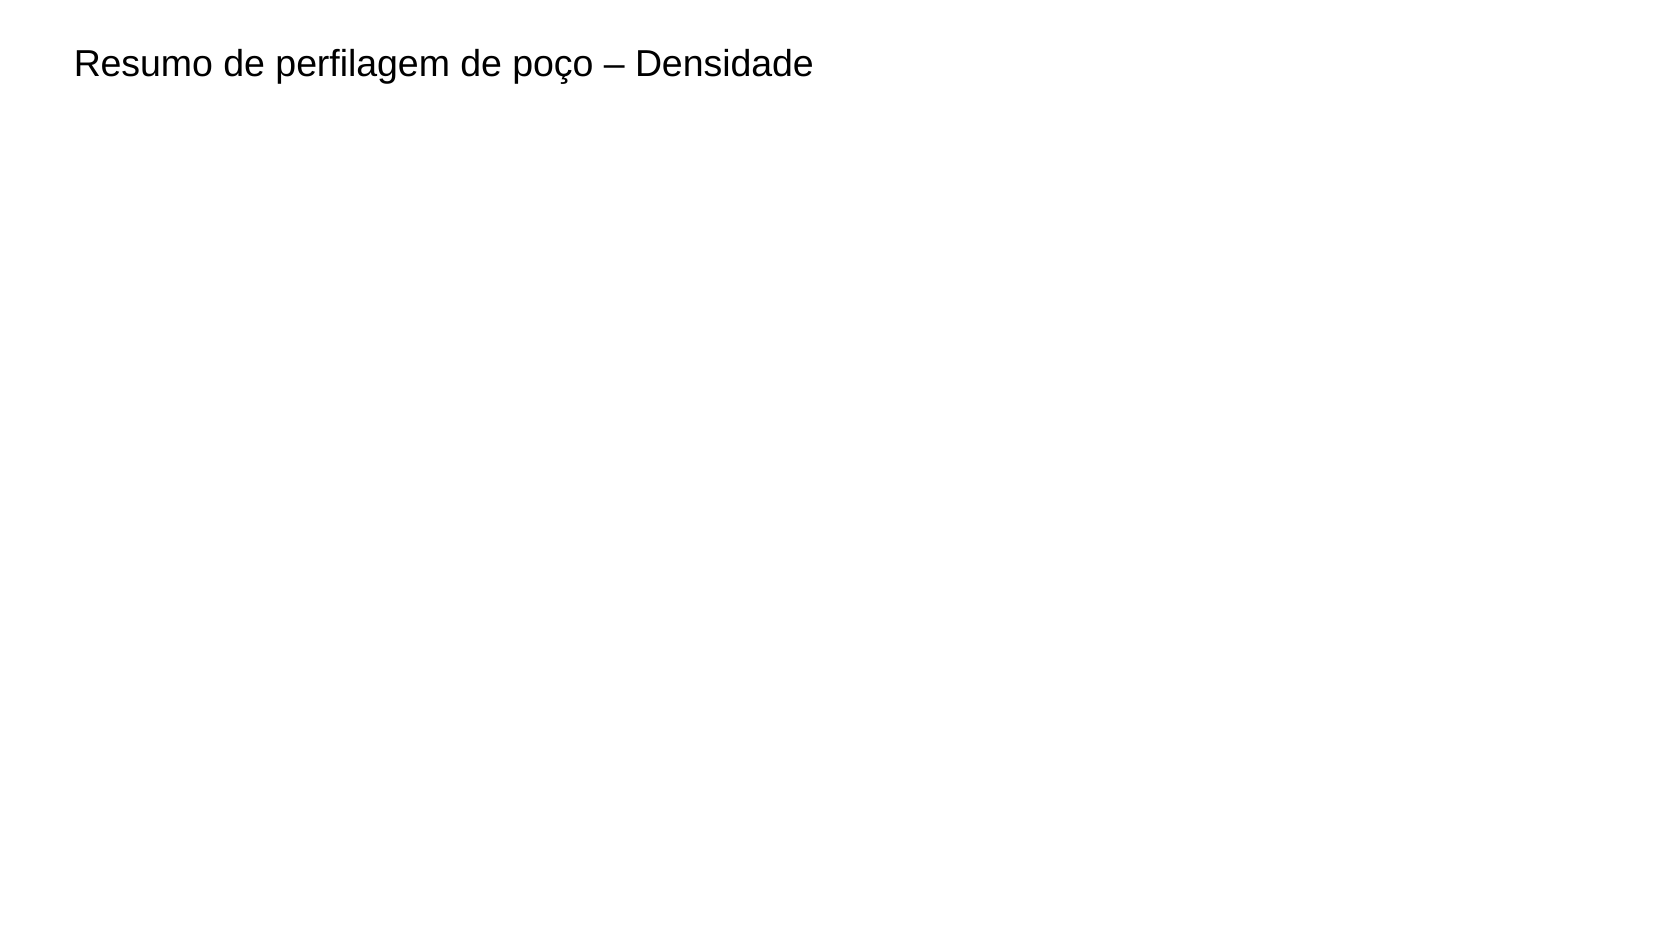

Resumo de perfilagem de poço – Densidade